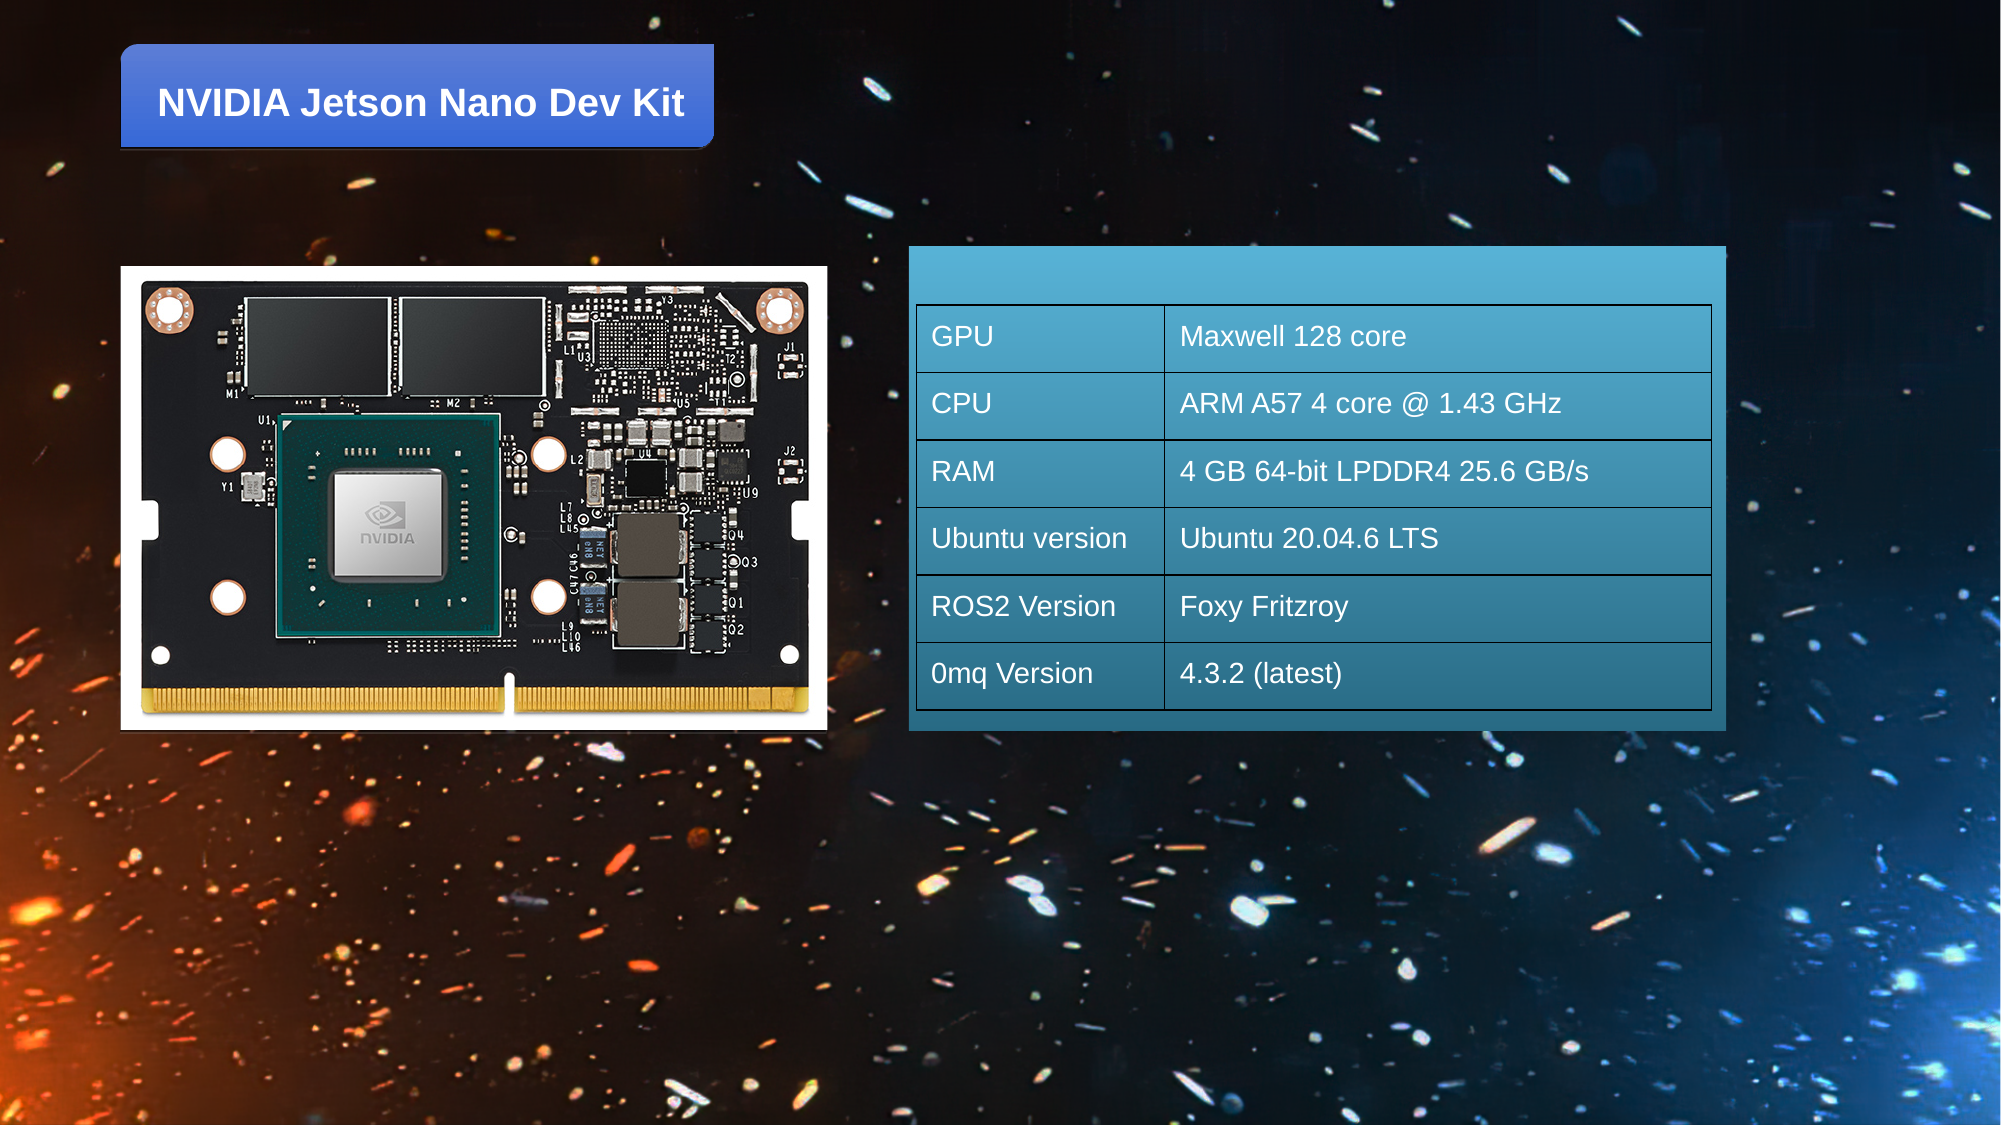

# NVIDIA Jetson Nano Dev Kit
| GPU | Maxwell 128 core |
| --- | --- |
| CPU | ARM A57 4 core @ 1.43 GHz |
| RAM | 4 GB 64-bit LPDDR4 25.6 GB/s |
| Ubuntu version | Ubuntu 20.04.6 LTS |
| ROS2 Version | Foxy Fritzroy |
| 0mq Version | 4.3.2 (latest) |